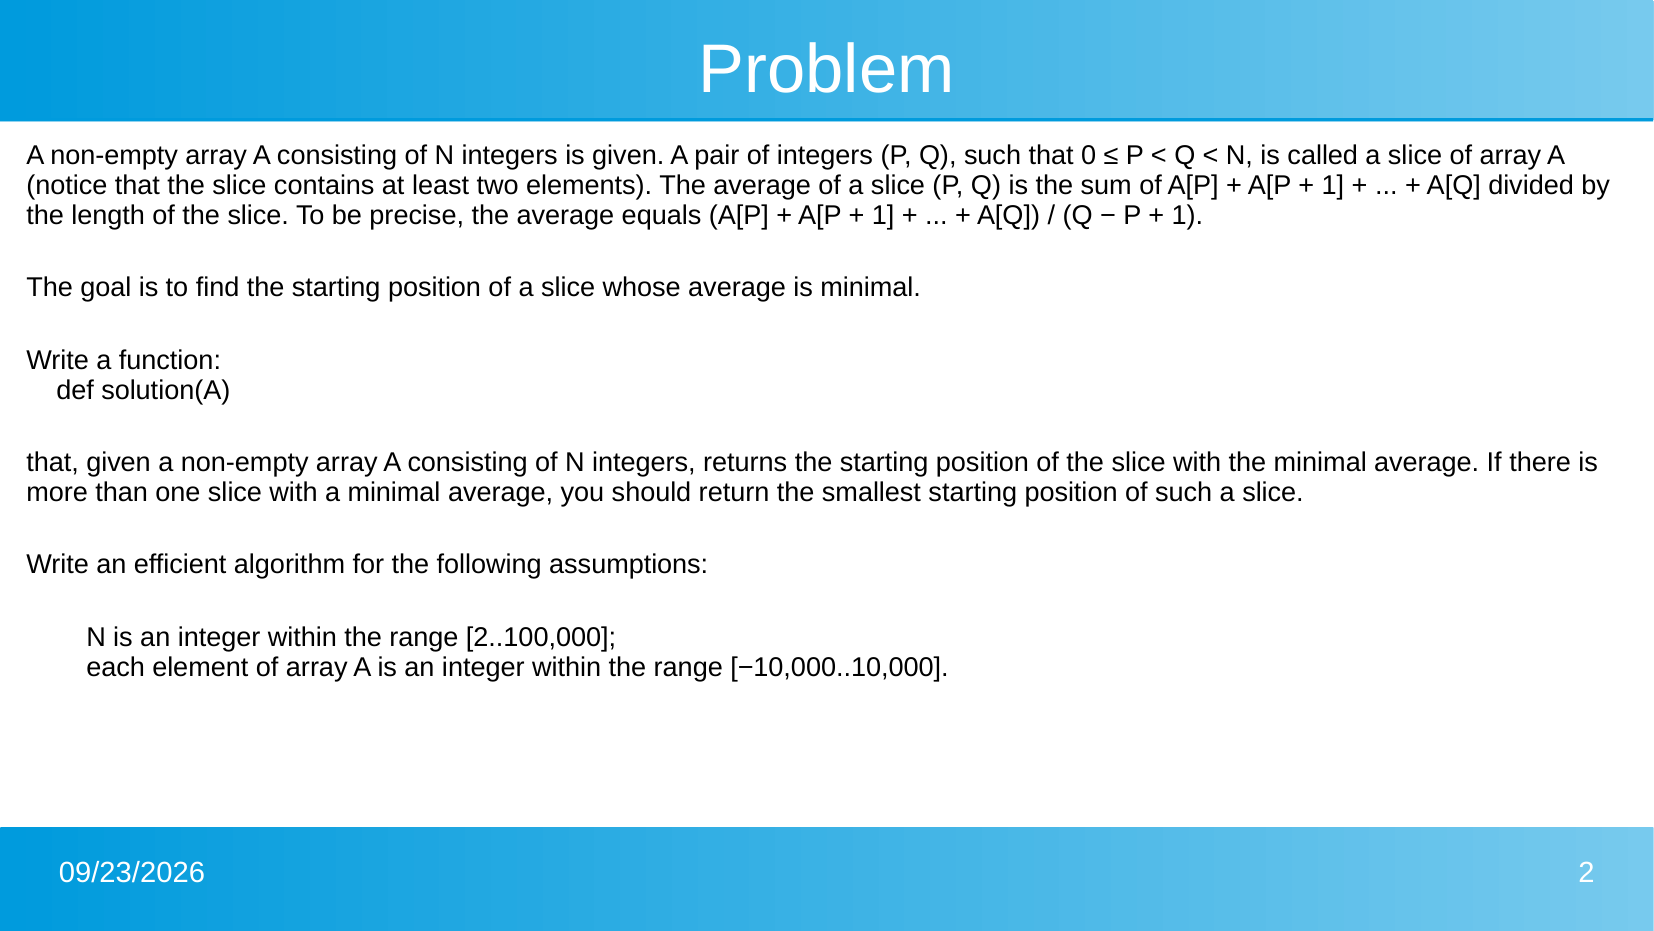

# Problem
A non-empty array A consisting of N integers is given. A pair of integers (P, Q), such that 0 ≤ P < Q < N, is called a slice of array A (notice that the slice contains at least two elements). The average of a slice (P, Q) is the sum of A[P] + A[P + 1] + ... + A[Q] divided by the length of the slice. To be precise, the average equals (A[P] + A[P + 1] + ... + A[Q]) / (Q − P + 1).
The goal is to find the starting position of a slice whose average is minimal.
Write a function:
 def solution(A)
that, given a non-empty array A consisting of N integers, returns the starting position of the slice with the minimal average. If there is more than one slice with a minimal average, you should return the smallest starting position of such a slice.
Write an efficient algorithm for the following assumptions:
 N is an integer within the range [2..100,000];
 each element of array A is an integer within the range [−10,000..10,000].
2